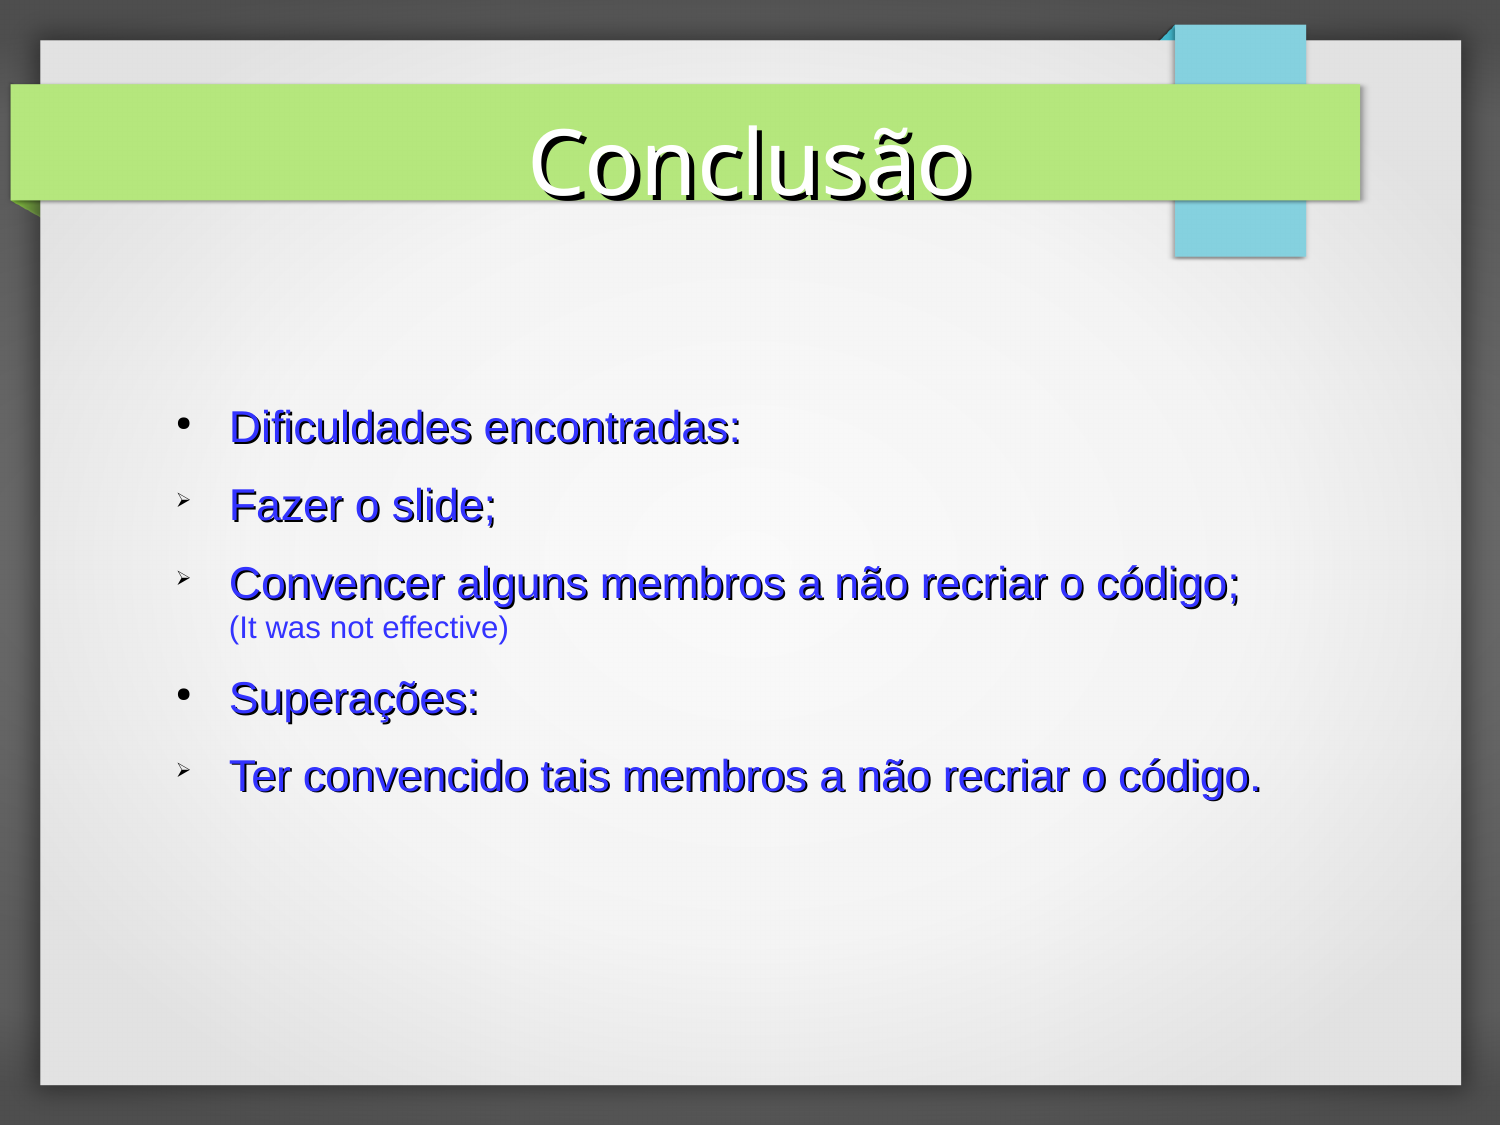

Conclusão
# Dificuldades encontradas:
Fazer o slide;
Convencer alguns membros a não recriar o código;
(It was not effective)
Superações:
Ter convencido tais membros a não recriar o código.